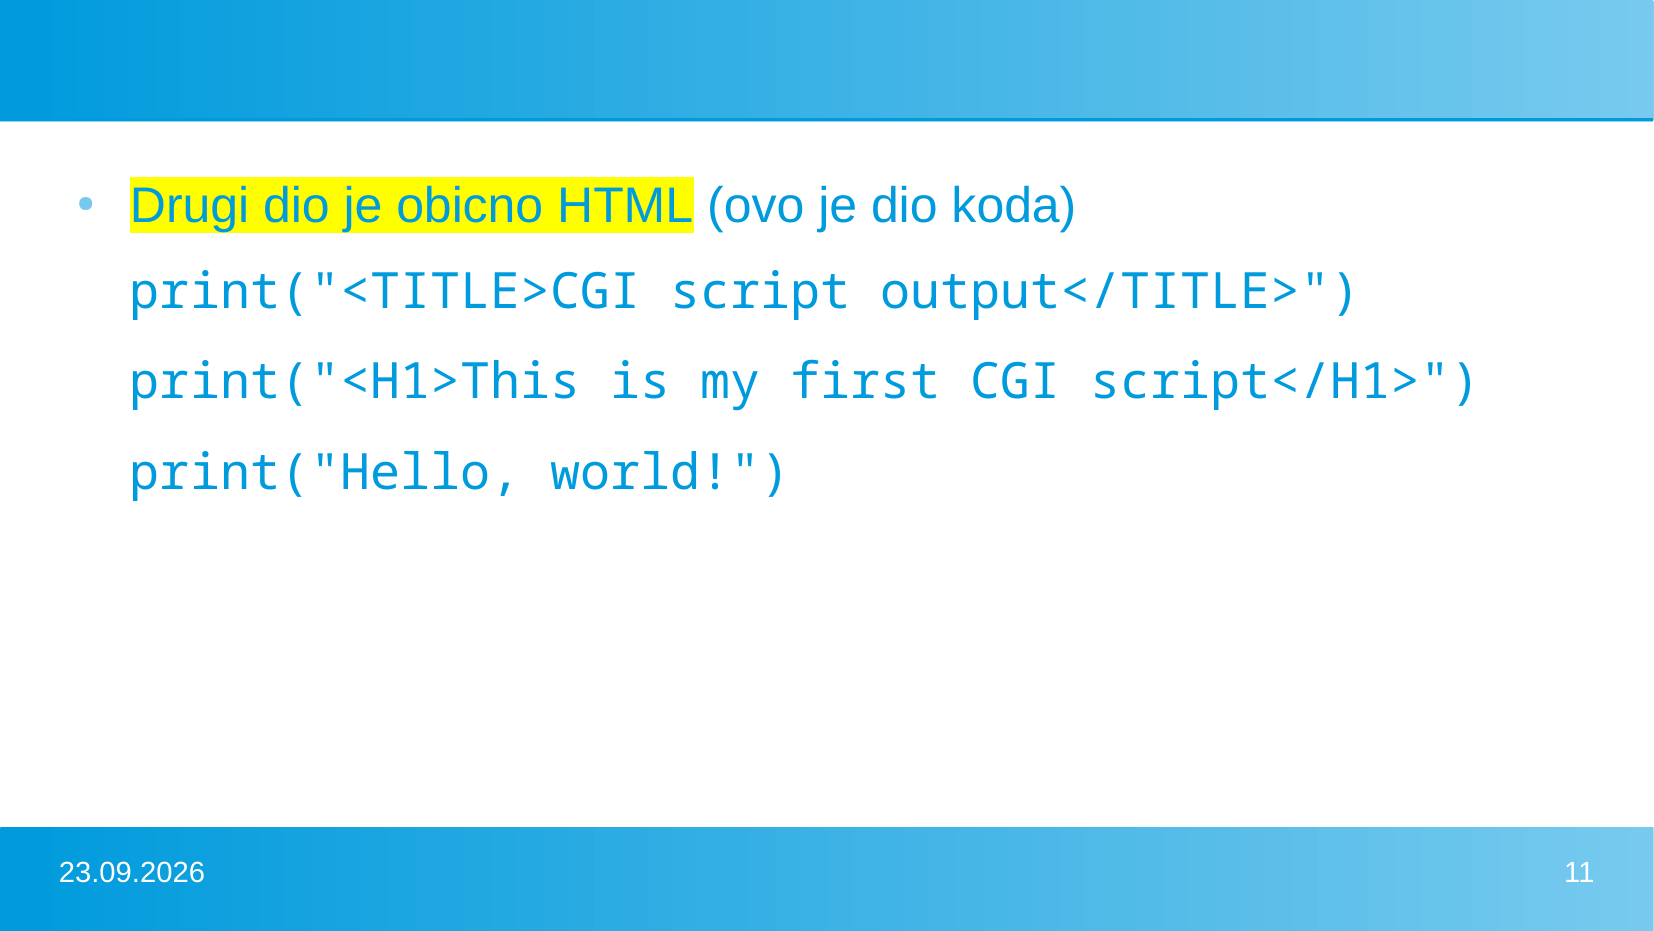

# Drugi dio je obicno HTML (ovo je dio koda)
print("<TITLE>CGI script output</TITLE>")
print("<H1>This is my first CGI script</H1>")
print("Hello, world!")
11